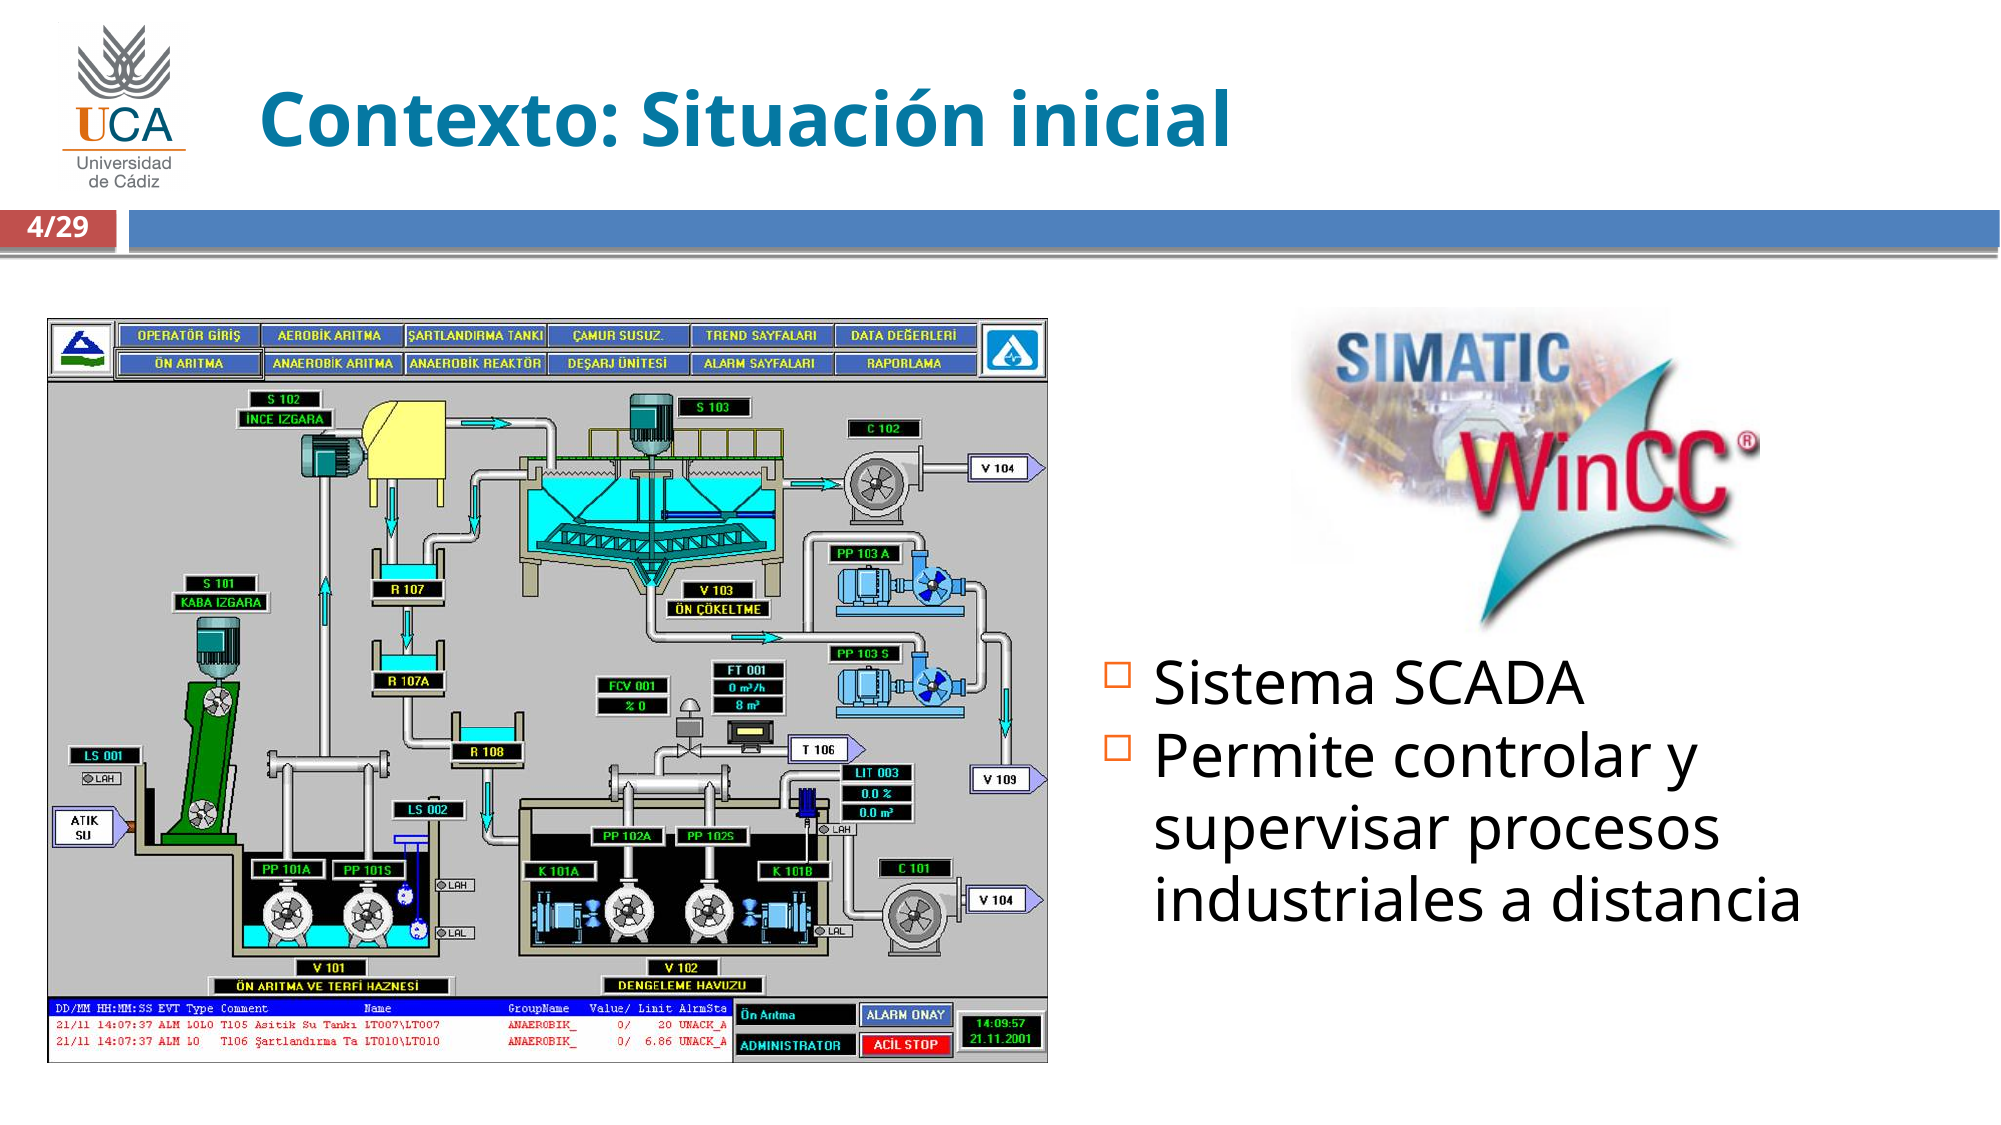

Contexto: Situación inicial
Sistema SCADA
Permite controlar y supervisar procesos industriales a distancia